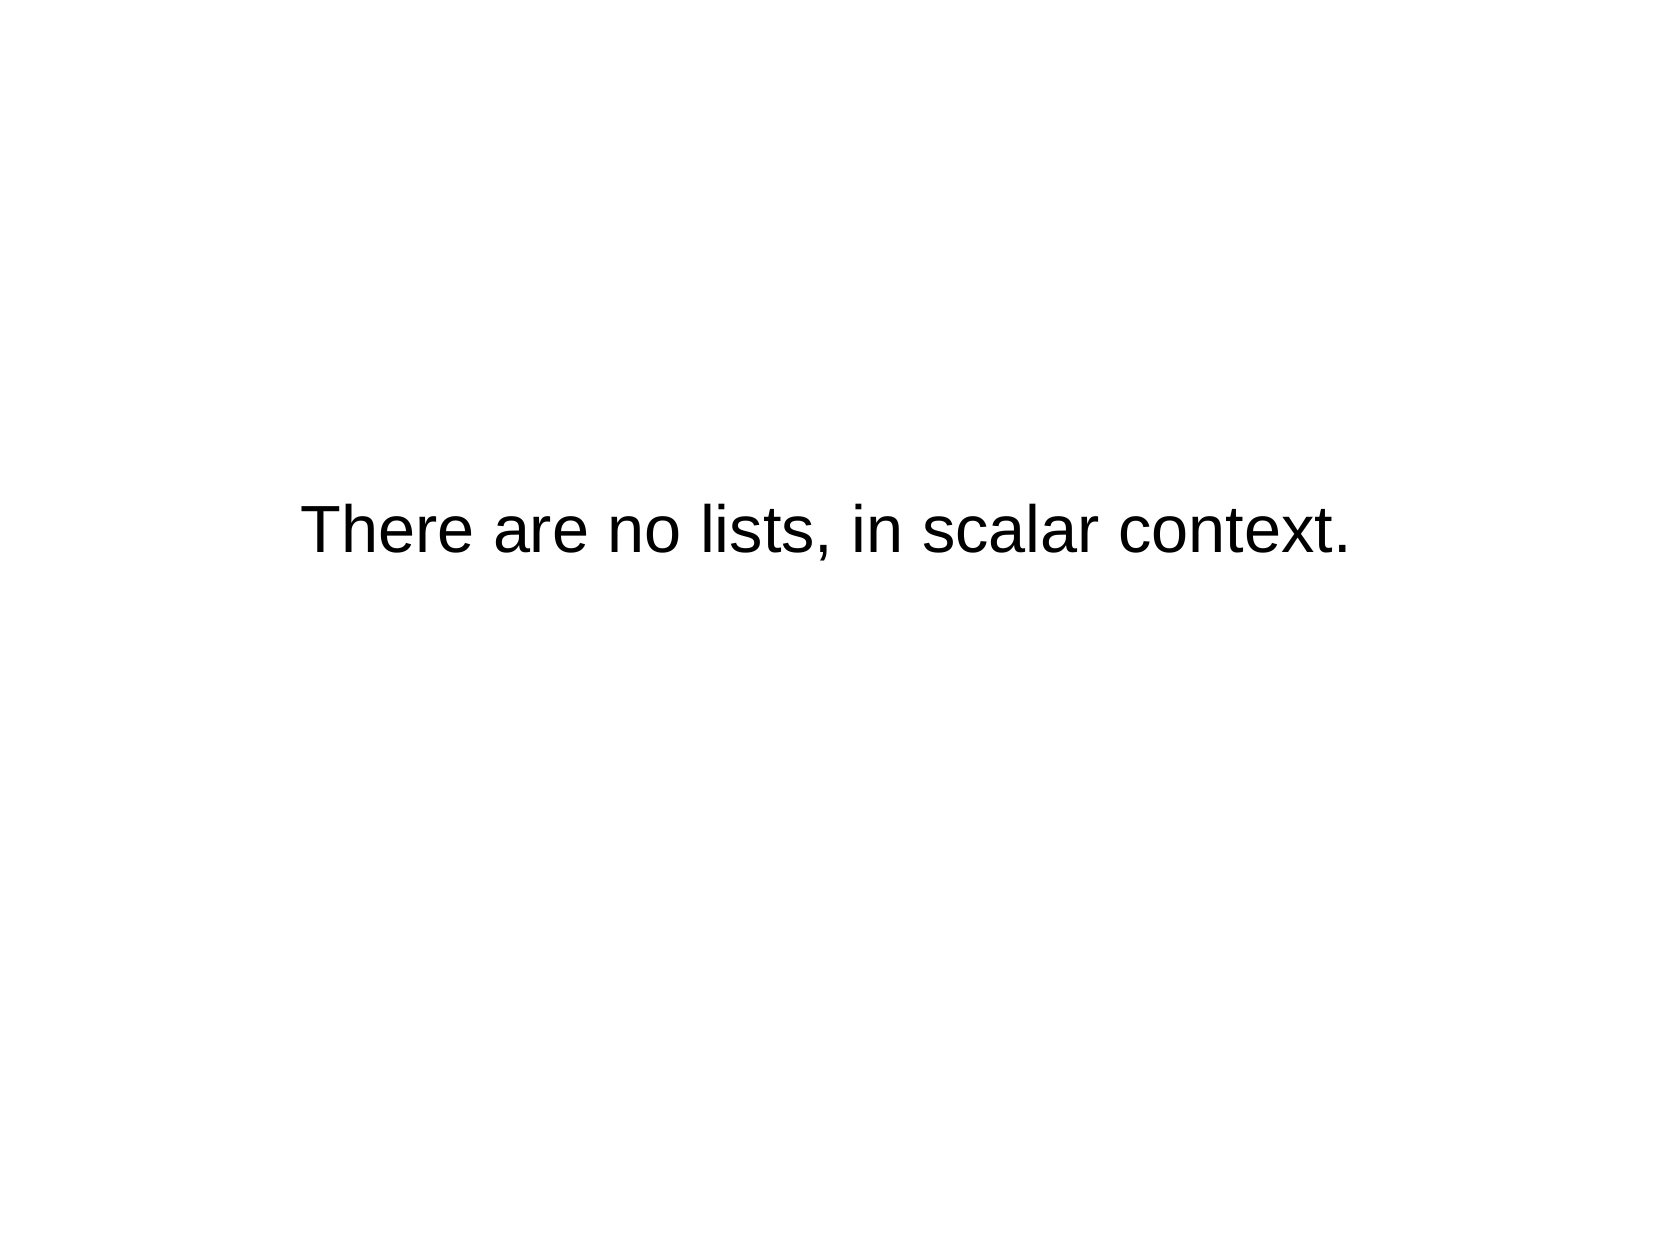

# There are no lists, in scalar context.